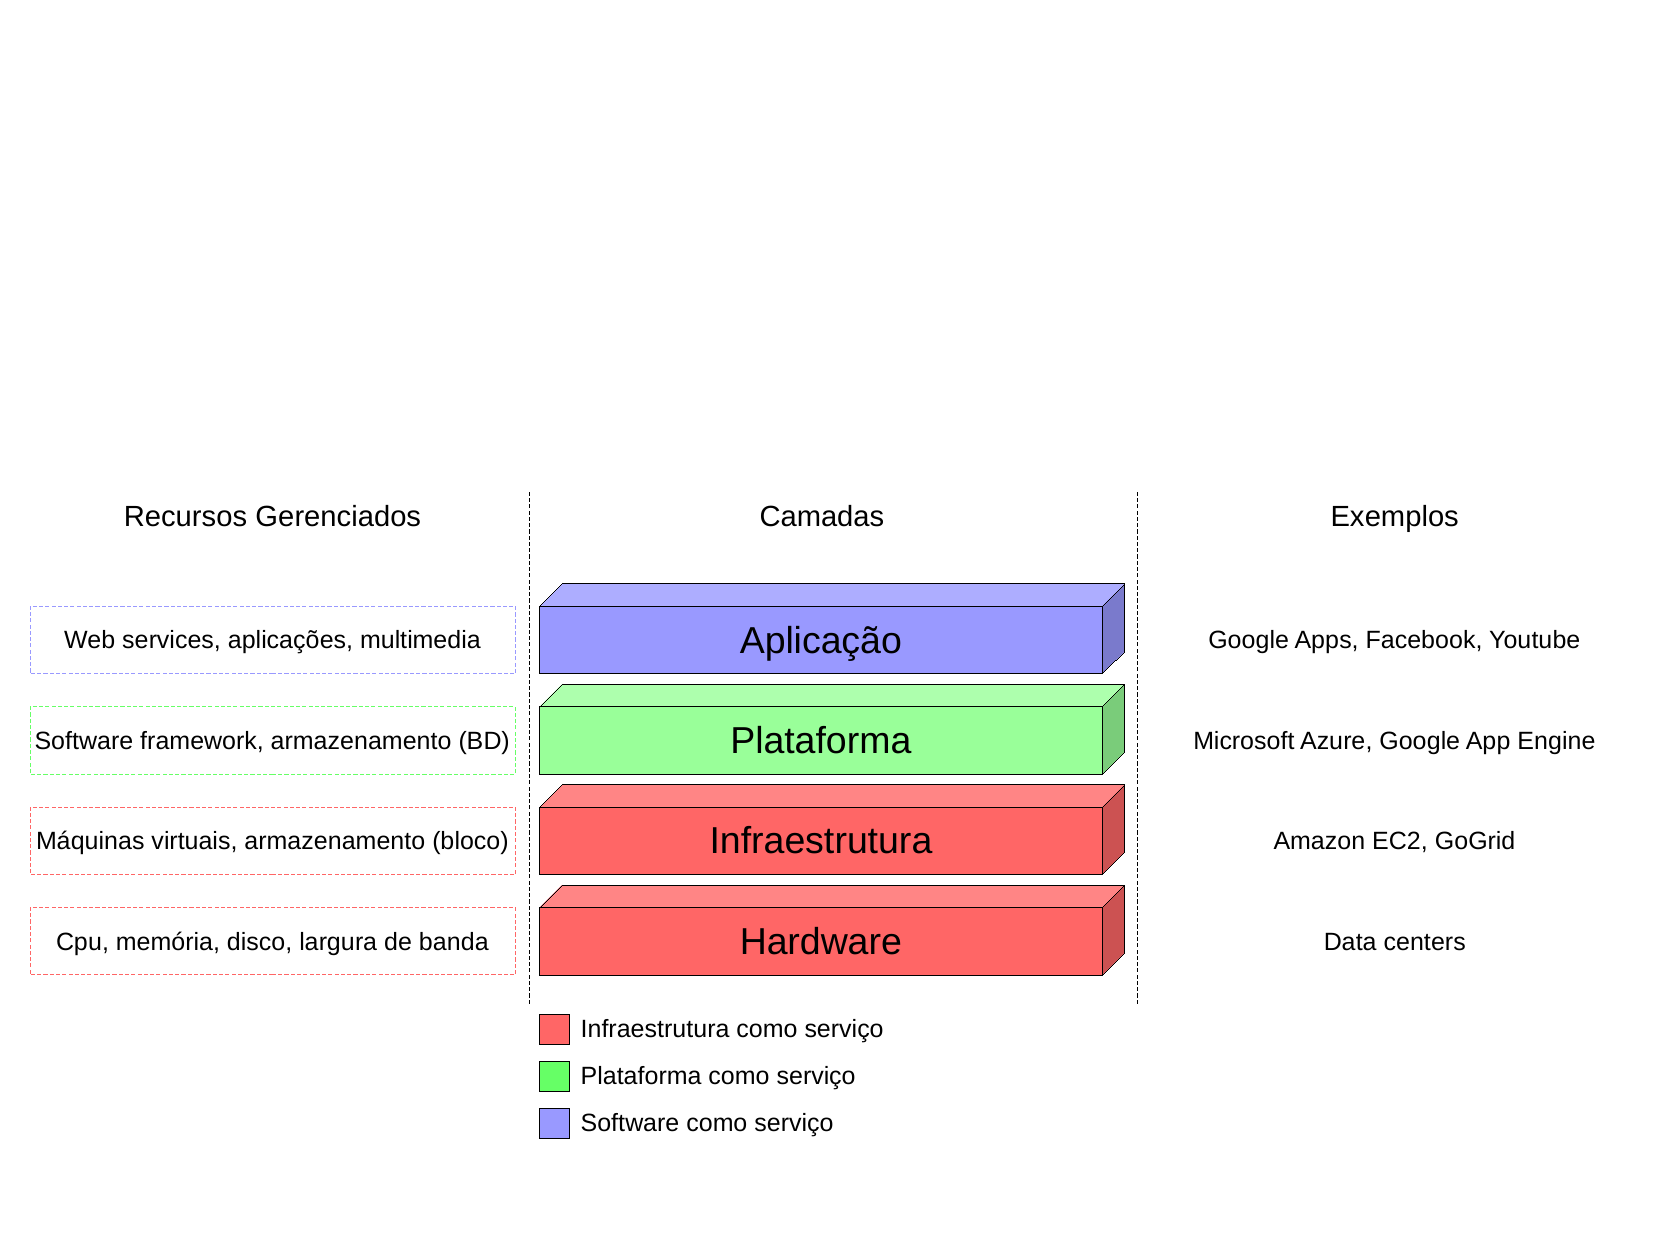

Recursos Gerenciados
Recursos Gerenciados
Camadas
Exemplos
Aplicação
Web services, aplicações, multimedia
Google Apps, Facebook, Youtube
Plataforma
Software framework, armazenamento (BD)
Microsoft Azure, Google App Engine
Infraestrutura
Máquinas virtuais, armazenamento (bloco)
Amazon EC2, GoGrid
Hardware
Hardware
Cpu, memória, disco, largura de banda
Data centers
Infraestrutura como serviço
Plataforma como serviço
Software como serviço